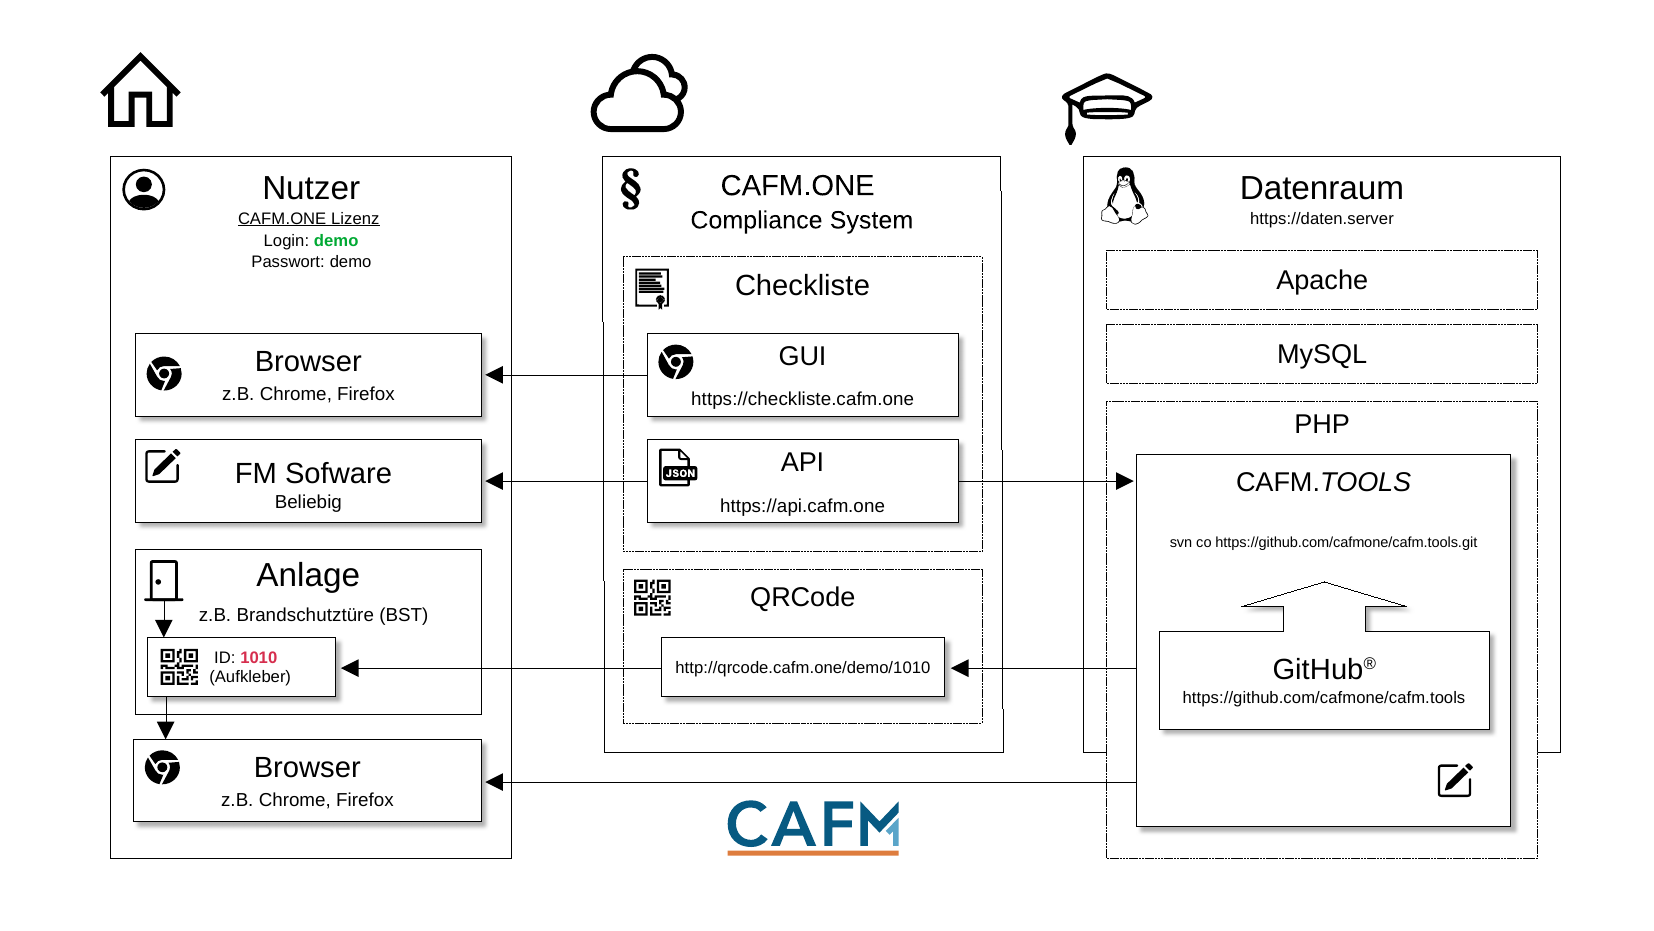

Datenraum
https://daten.server
CAFM.ONE
Compliance System
Nutzer
CAFM.ONE Lizenz
Login: demo
Passwort: demo
Apache
Checkliste
MySQL
GUI
https://checkliste.cafm.one
Browser
z.B. Chrome, Firefox
PHP
API
https://api.cafm.one
 FM Sofware
Beliebig
CAFM.TOOLS
svn co https://github.com/cafmone/cafm.tools.git
Anlage
 z.B. Brandschutztüre (BST)
QRCode
GitHub®
https://github.com/cafmone/cafm.tools
 ID: 1010
(Aufkleber)
http://qrcode.cafm.one/demo/1010
Browser
z.B. Chrome, Firefox